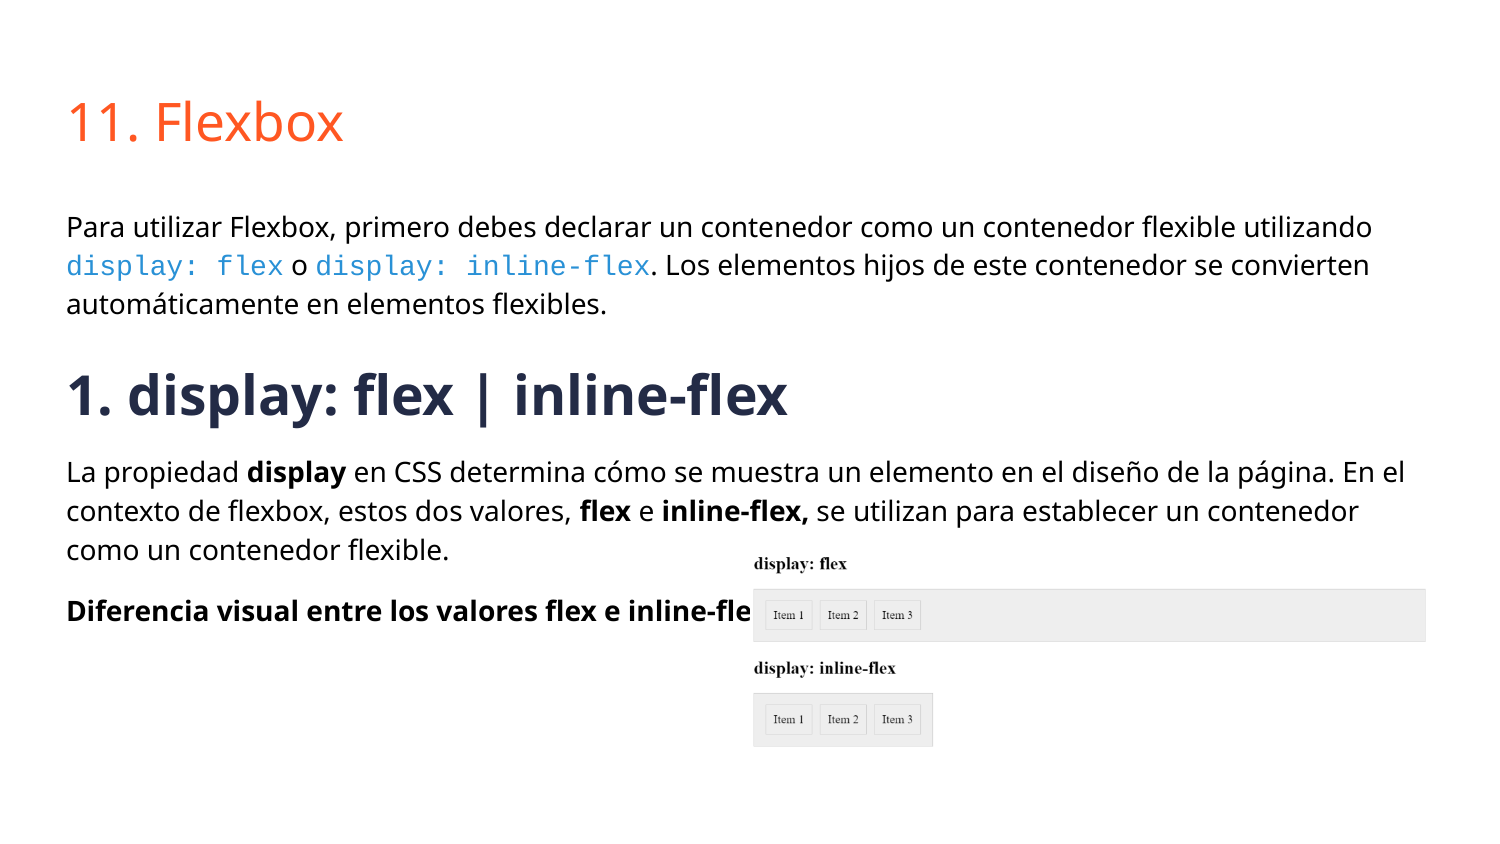

# 11. Flexbox
Para utilizar Flexbox, primero debes declarar un contenedor como un contenedor flexible utilizando display: flex o display: inline-flex. Los elementos hijos de este contenedor se convierten automáticamente en elementos flexibles.
1. display: flex | inline-flex
La propiedad display en CSS determina cómo se muestra un elemento en el diseño de la página. En el contexto de flexbox, estos dos valores, flex e inline-flex, se utilizan para establecer un contenedor como un contenedor flexible.
Diferencia visual entre los valores flex e inline-flex: